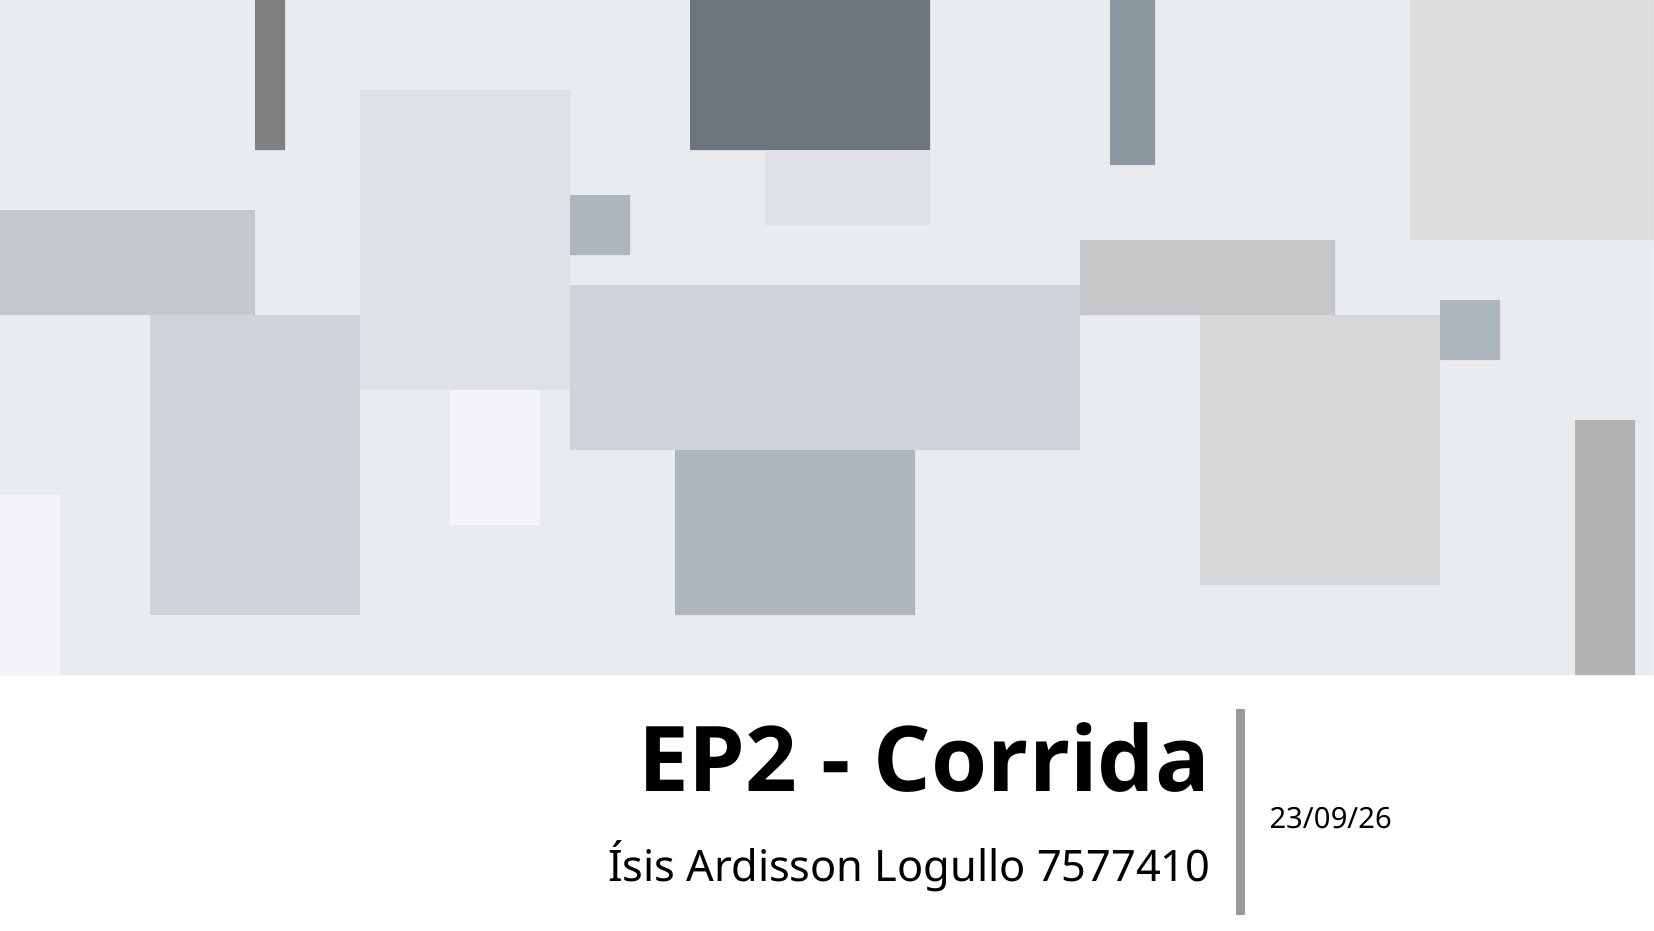

# EP2 - Corrida
Ísis Ardisson Logullo 7577410